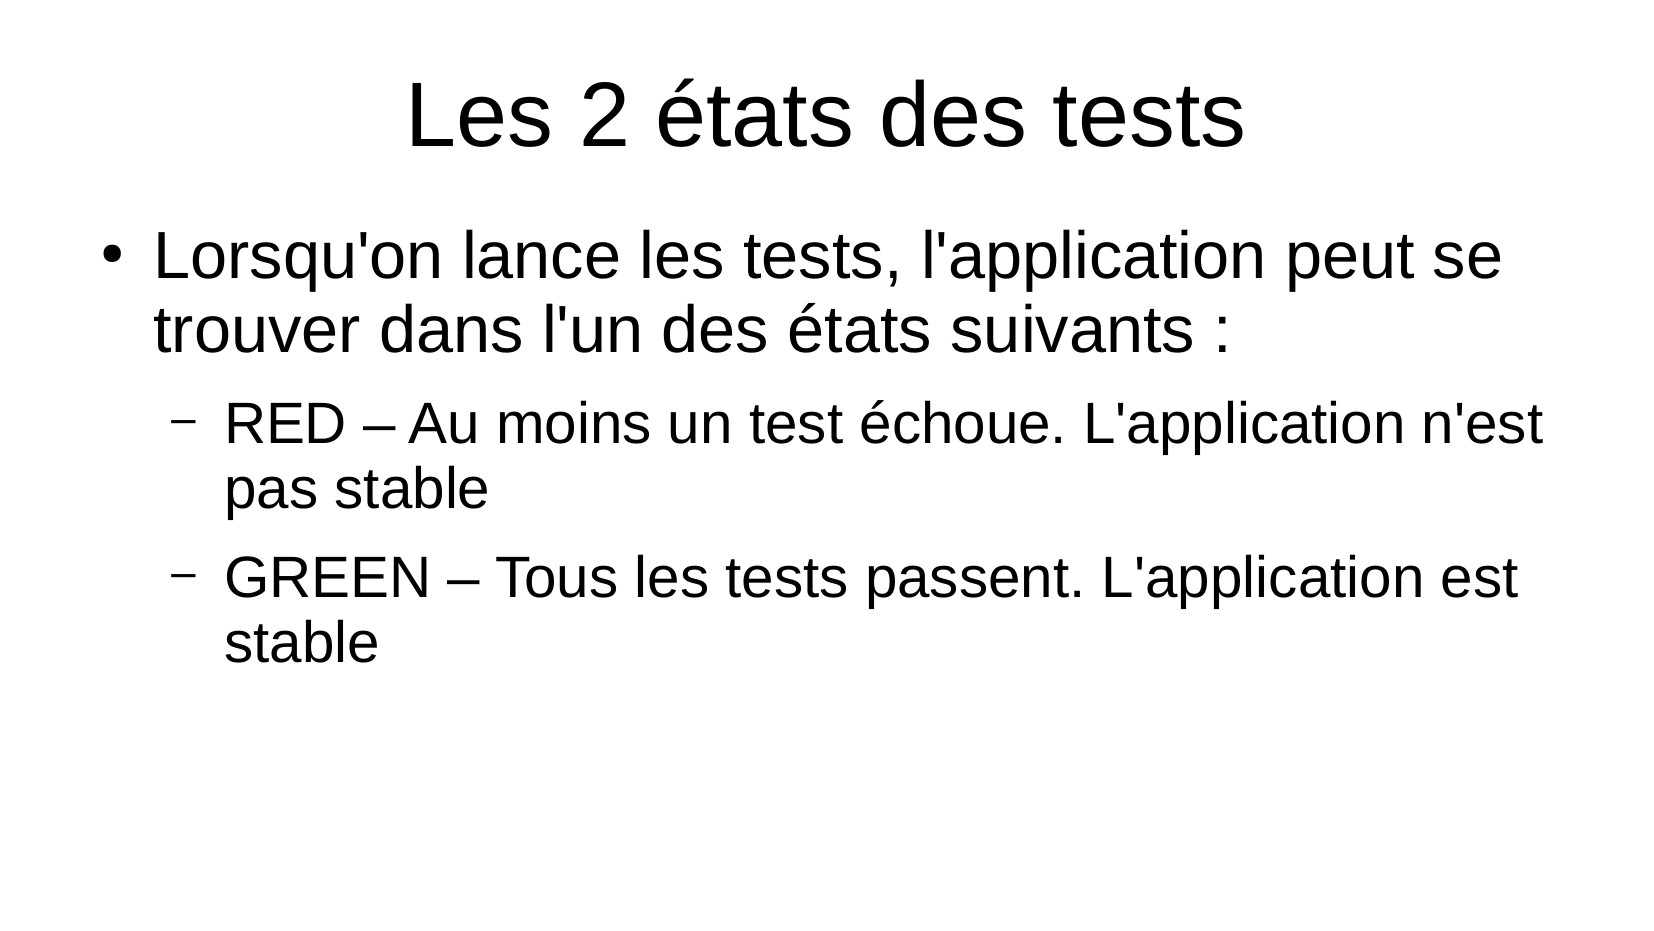

# Les 2 états des tests
Lorsqu'on lance les tests, l'application peut se trouver dans l'un des états suivants :
RED – Au moins un test échoue. L'application n'est pas stable
GREEN – Tous les tests passent. L'application est stable